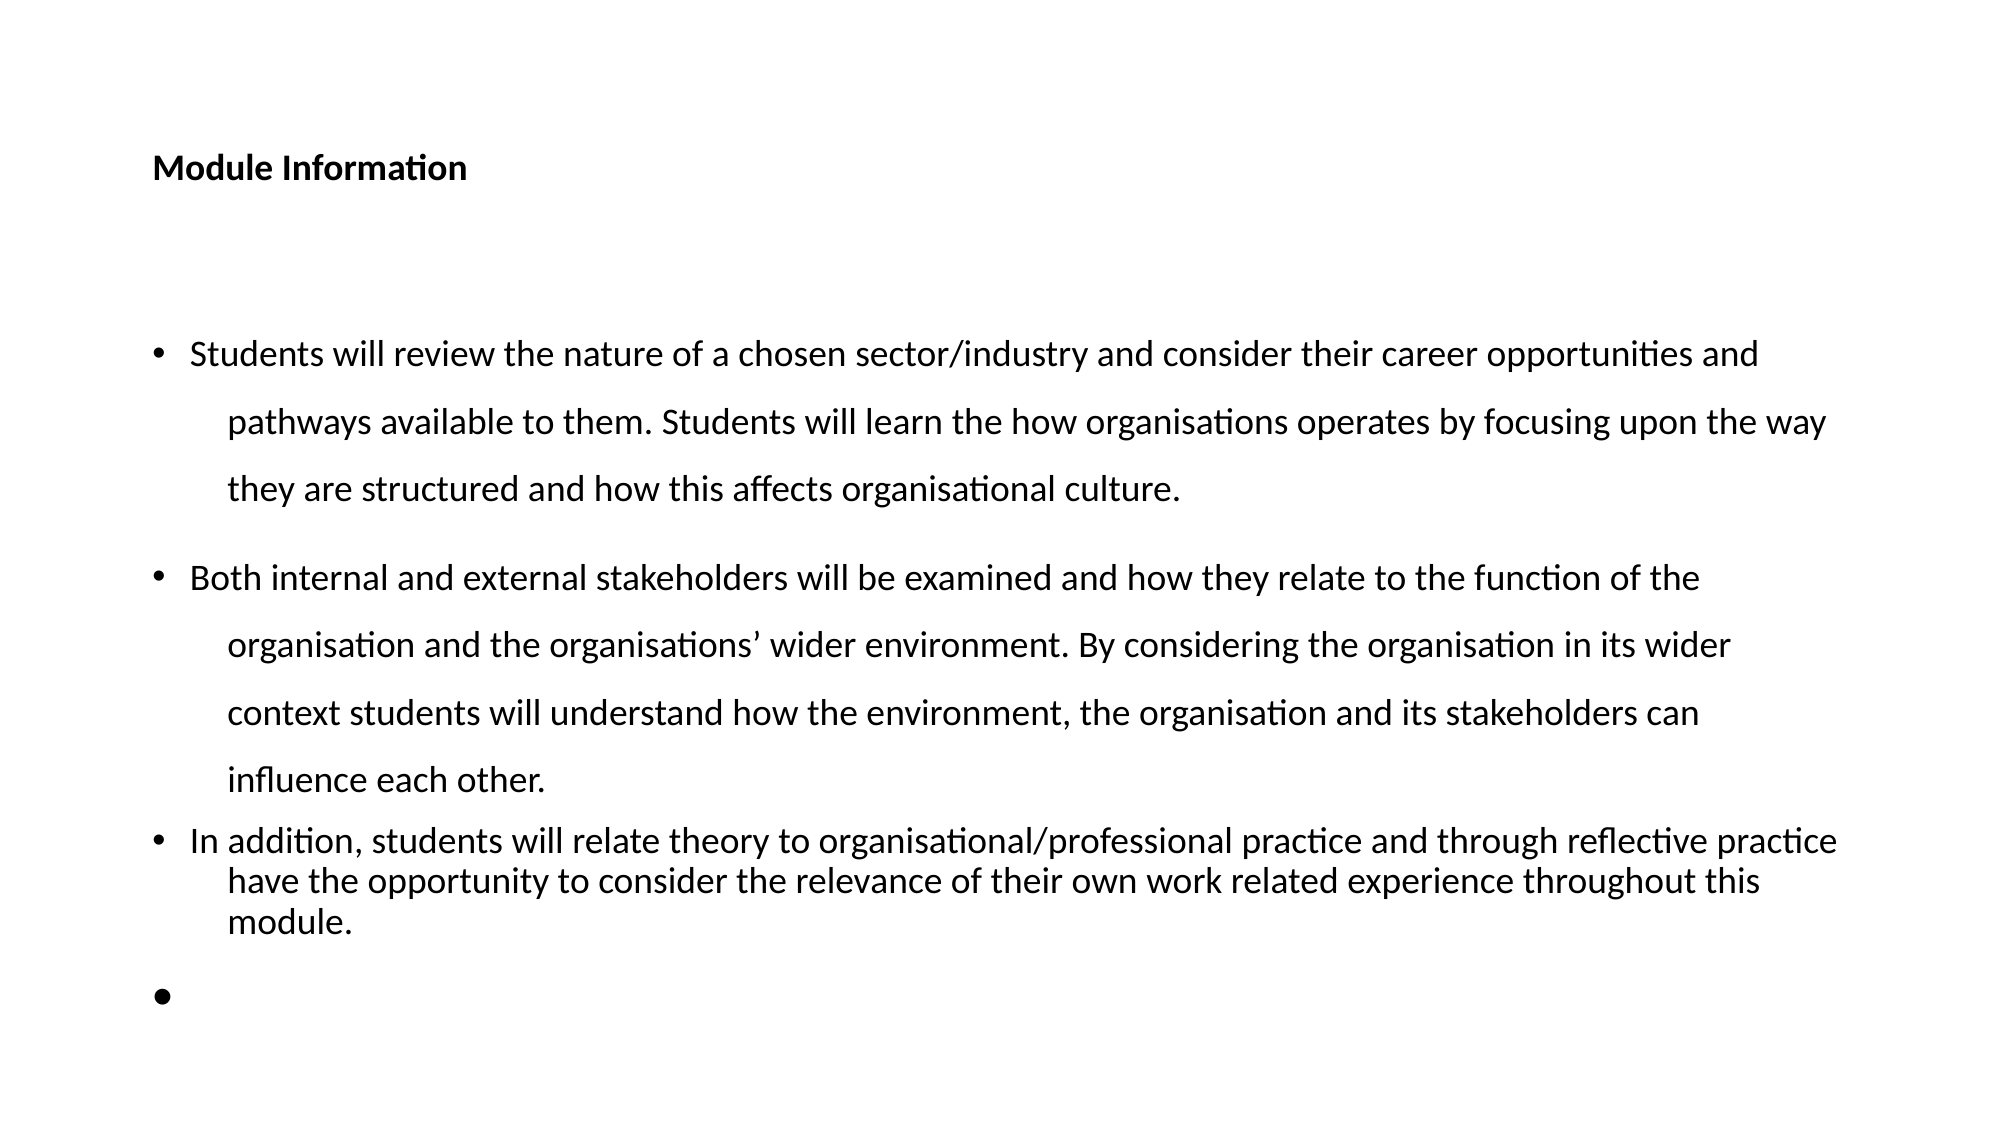

# Module Information
Students will review the nature of a chosen sector/industry and consider their career opportunities and pathways available to them. Students will learn the how organisations operates by focusing upon the way they are structured and how this affects organisational culture.
Both internal and external stakeholders will be examined and how they relate to the function of the organisation and the organisations’ wider environment. By considering the organisation in its wider context students will understand how the environment, the organisation and its stakeholders can influence each other.
In addition, students will relate theory to organisational/professional practice and through reflective practice have the opportunity to consider the relevance of their own work related experience throughout this module.